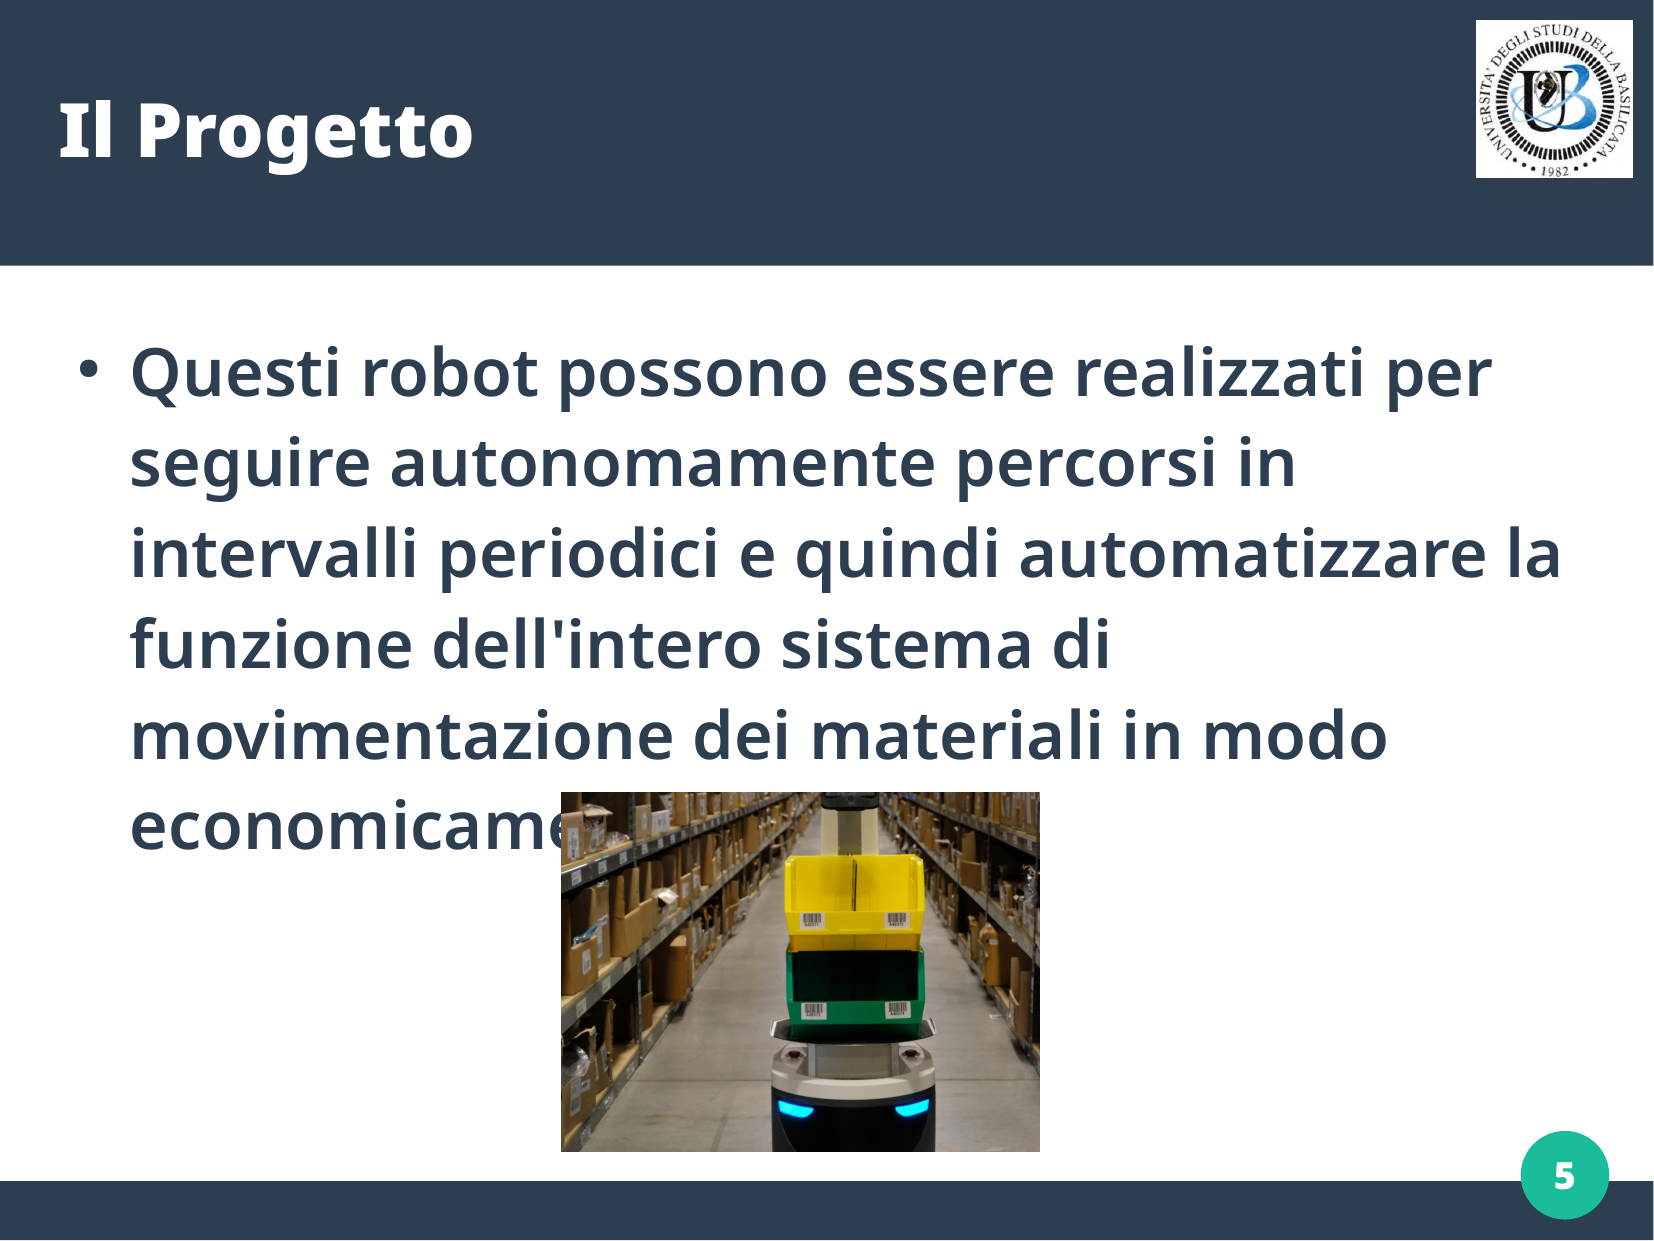

# Il Progetto
Questi robot possono essere realizzati per seguire autonomamente percorsi in intervalli periodici e quindi automatizzare la funzione dell'intero sistema di movimentazione dei materiali in modo economicamente efficiente.
5